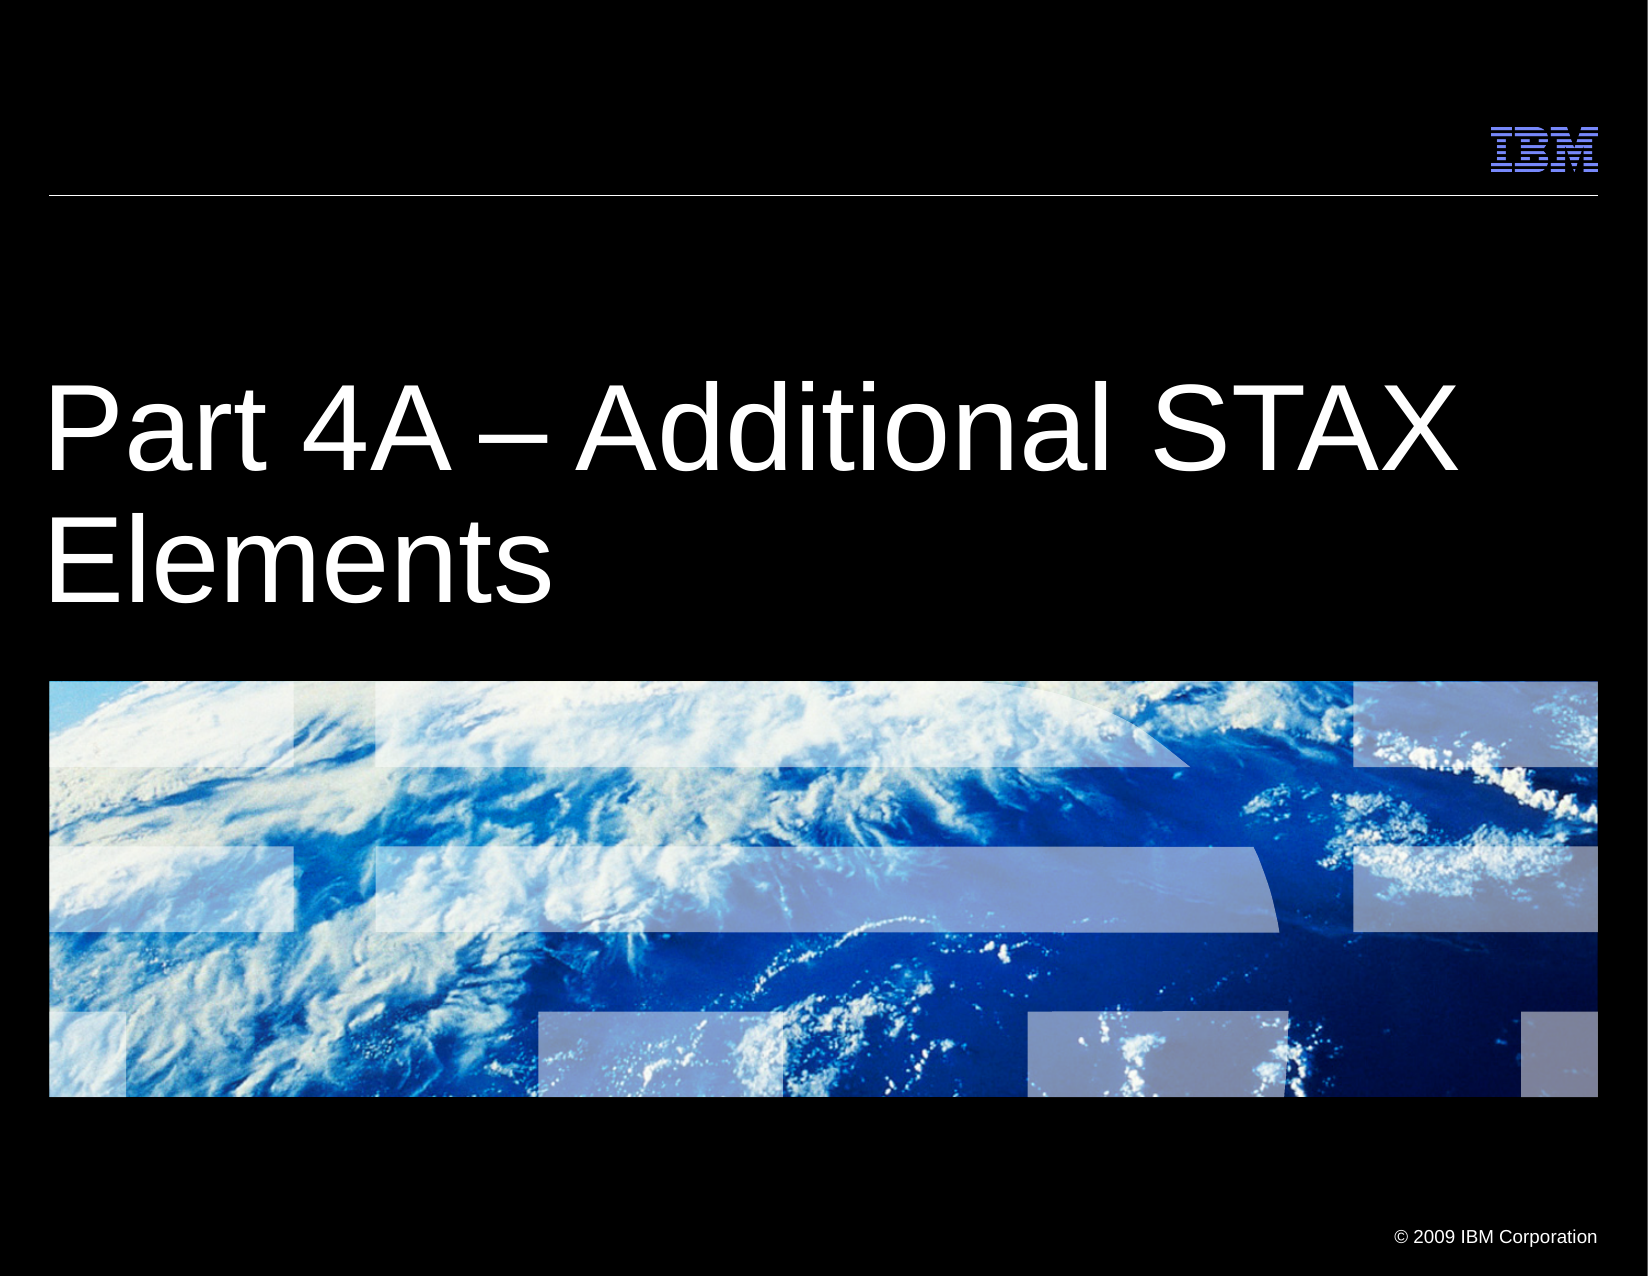

# Part 4A – Additional STAX Elements